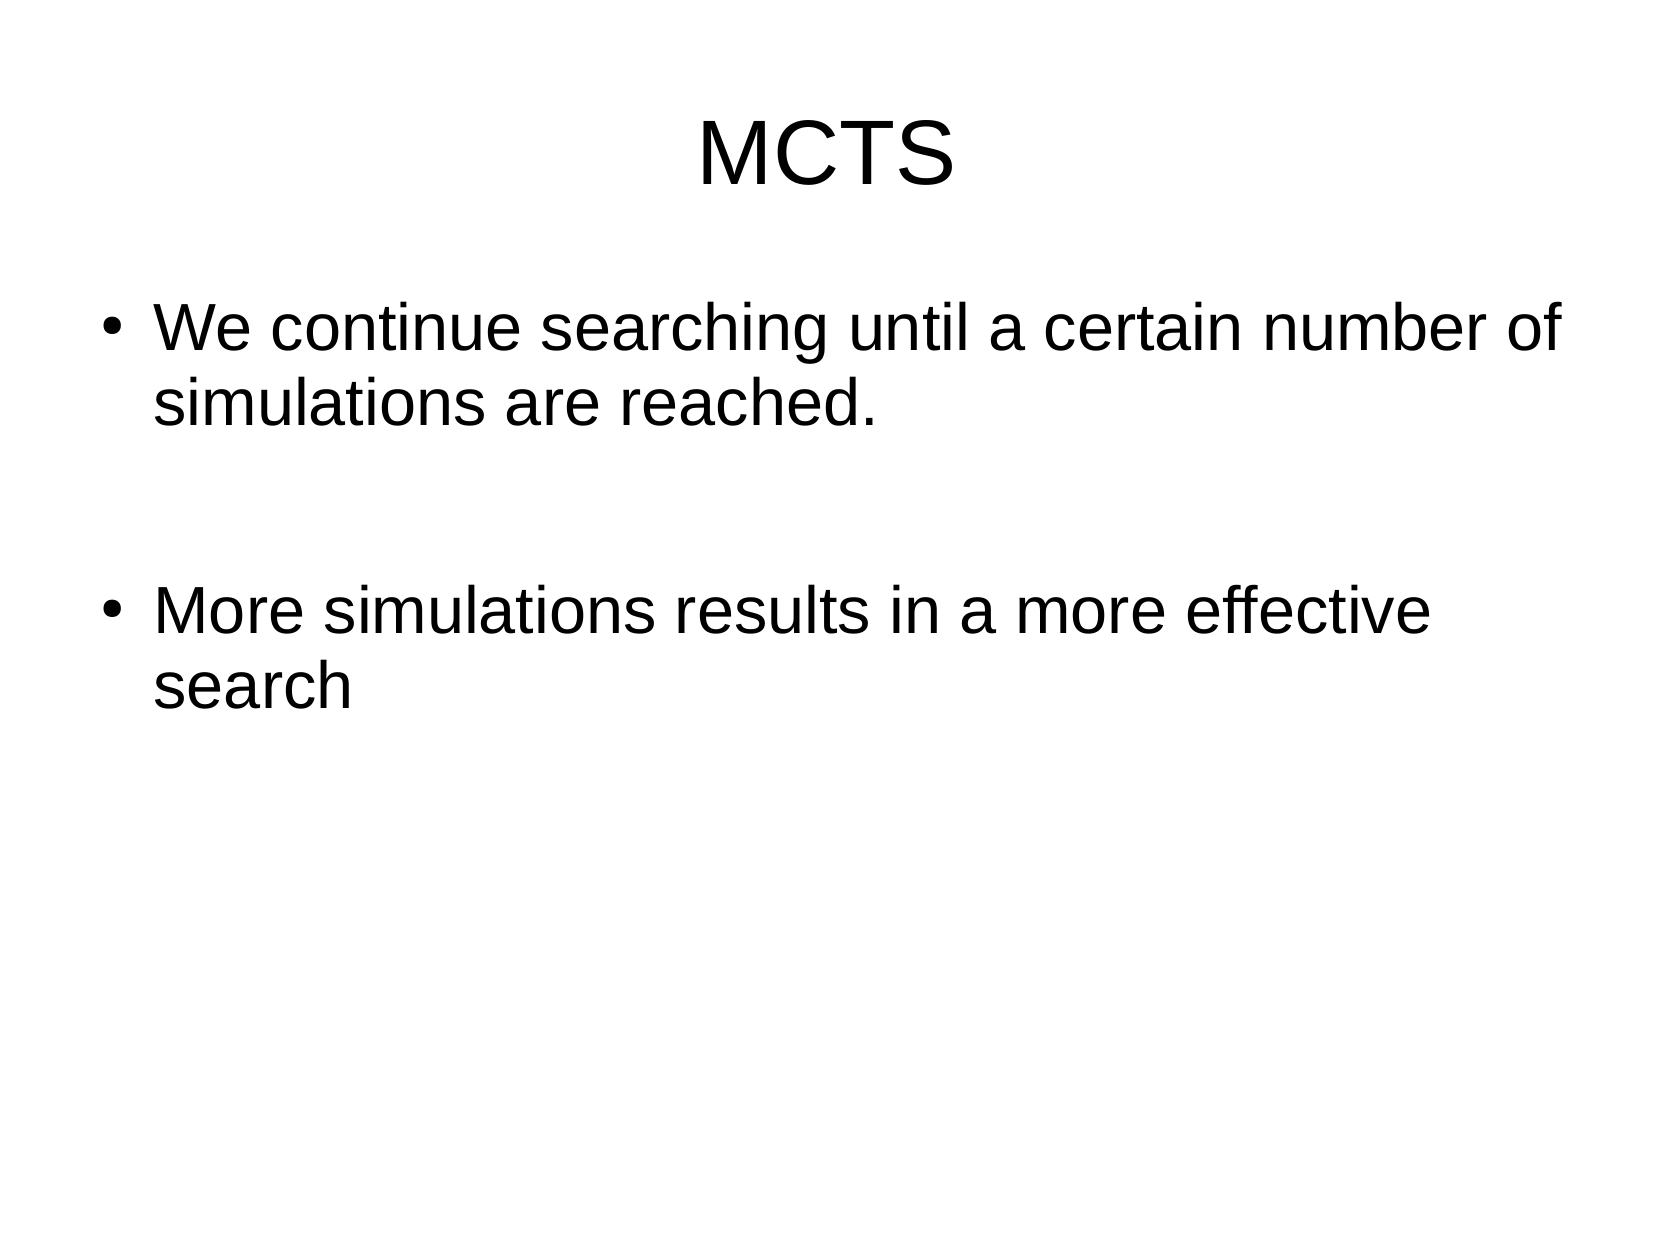

# MCTS
We continue searching until a certain number of simulations are reached.
More simulations results in a more effective search